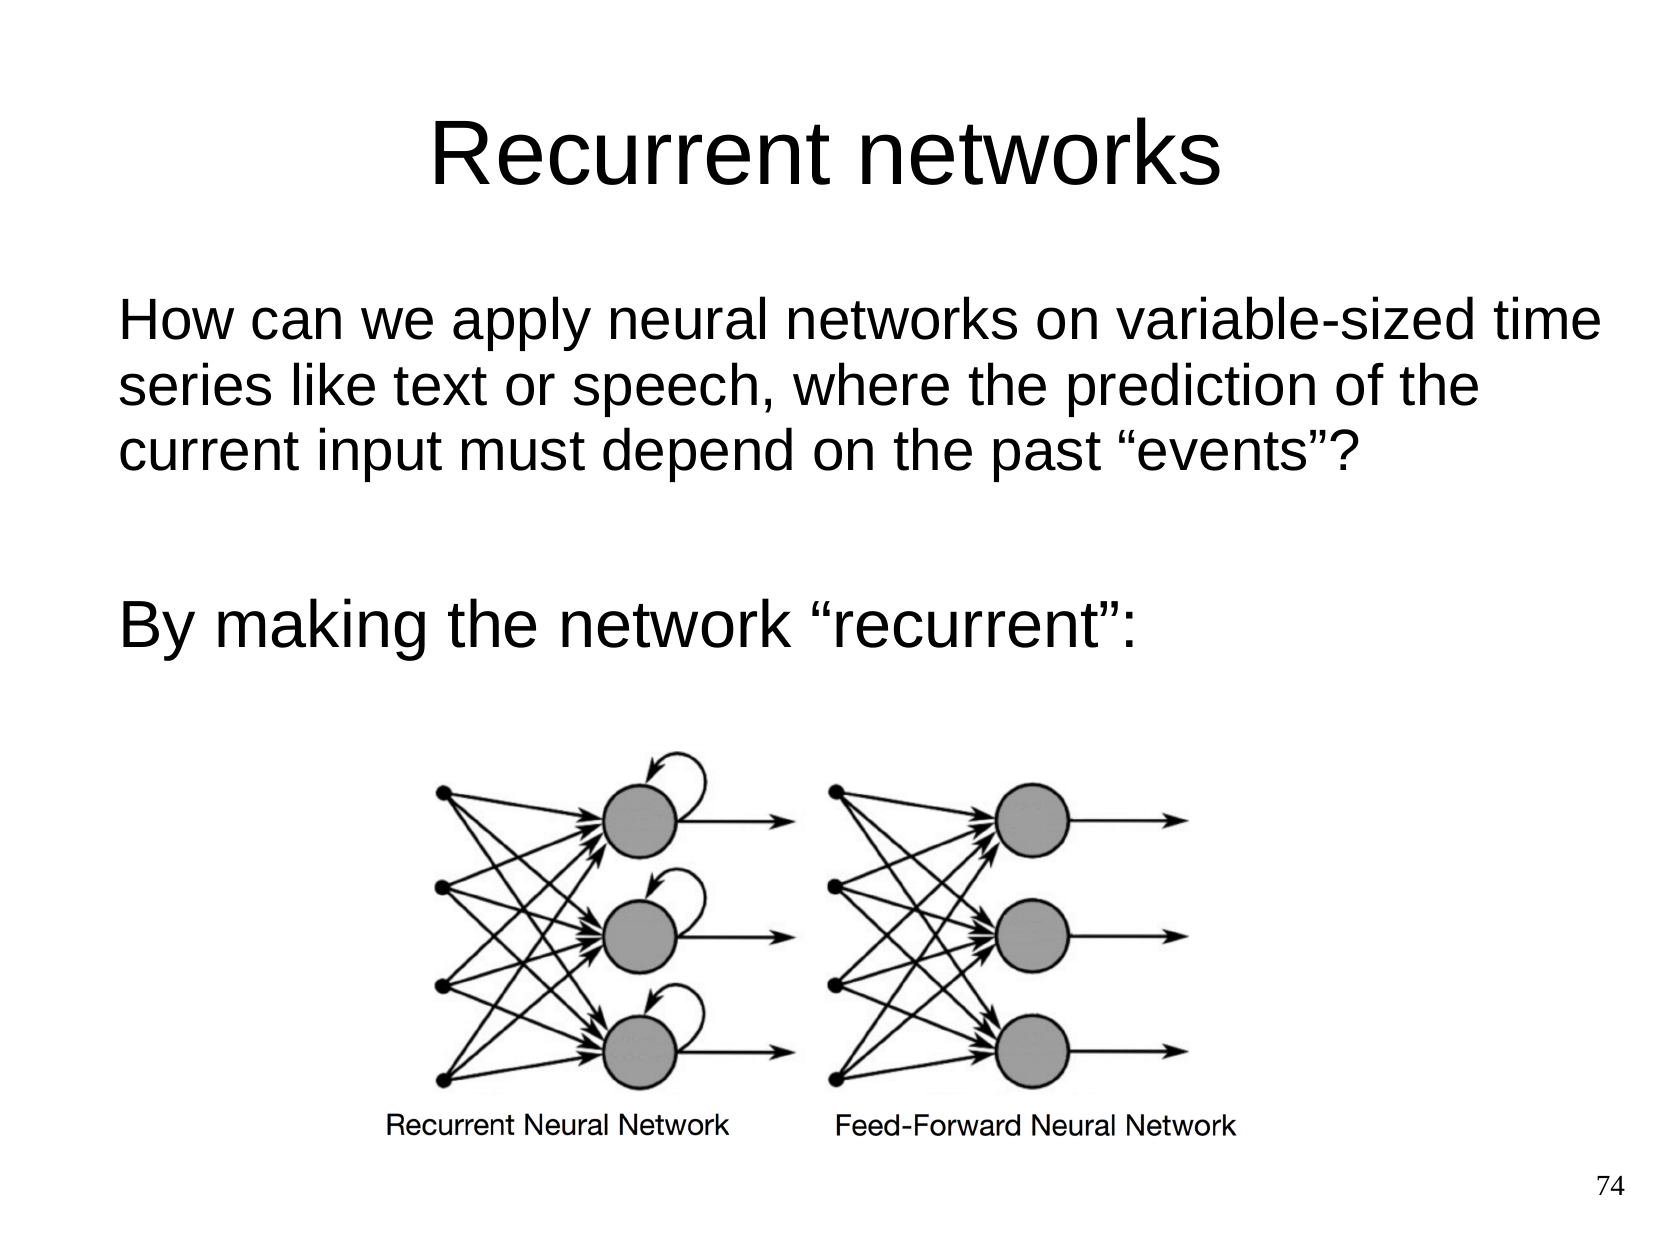

# Recurrent networks
How can we apply neural networks on variable-sized time series like text or speech, where the prediction of the current input must depend on the past “events”?
By making the network “recurrent”:
74